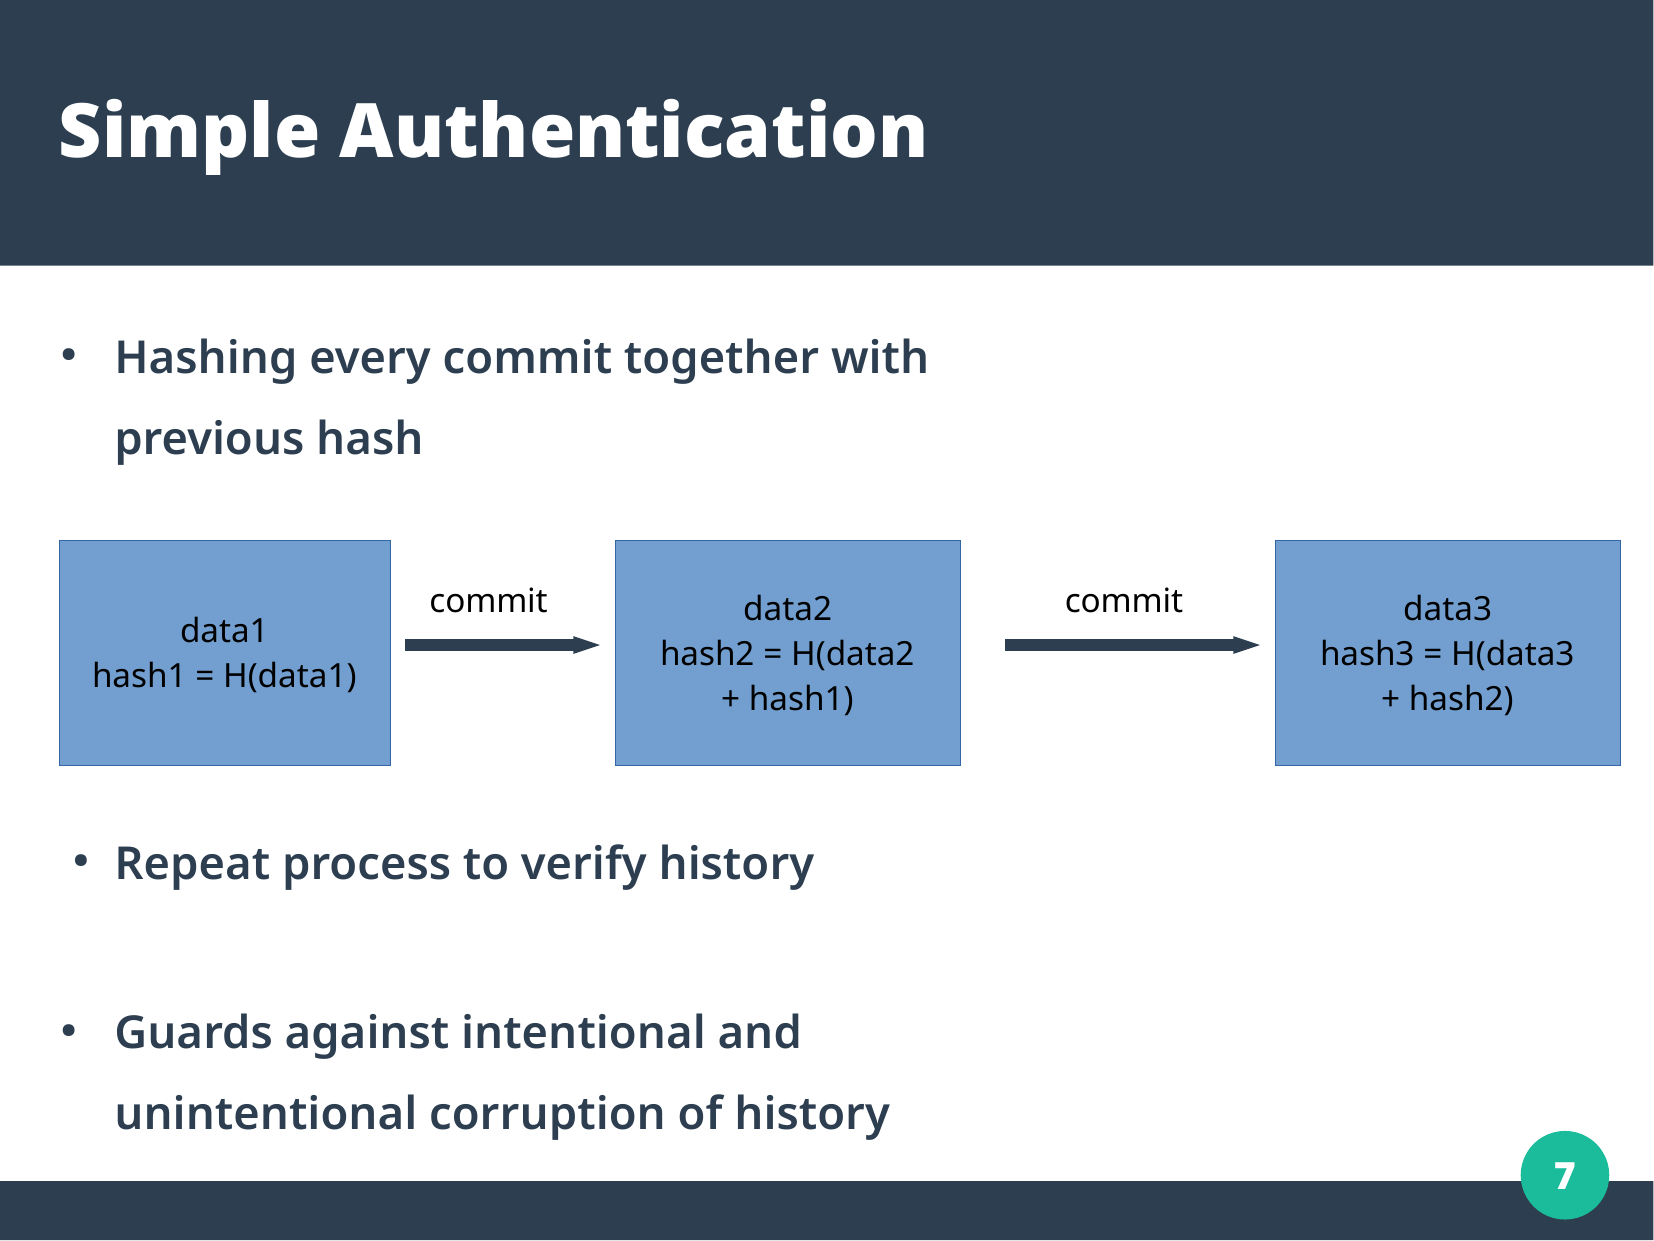

# Simple Authentication
Hashing every commit together with
previous hash
Repeat process to verify history
Guards against intentional and
unintentional corruption of history
data1
hash1 = H(data1)
data2
hash2 = H(data2
+ hash1)
data3
hash3 = H(data3
+ hash2)
commit
commit
7